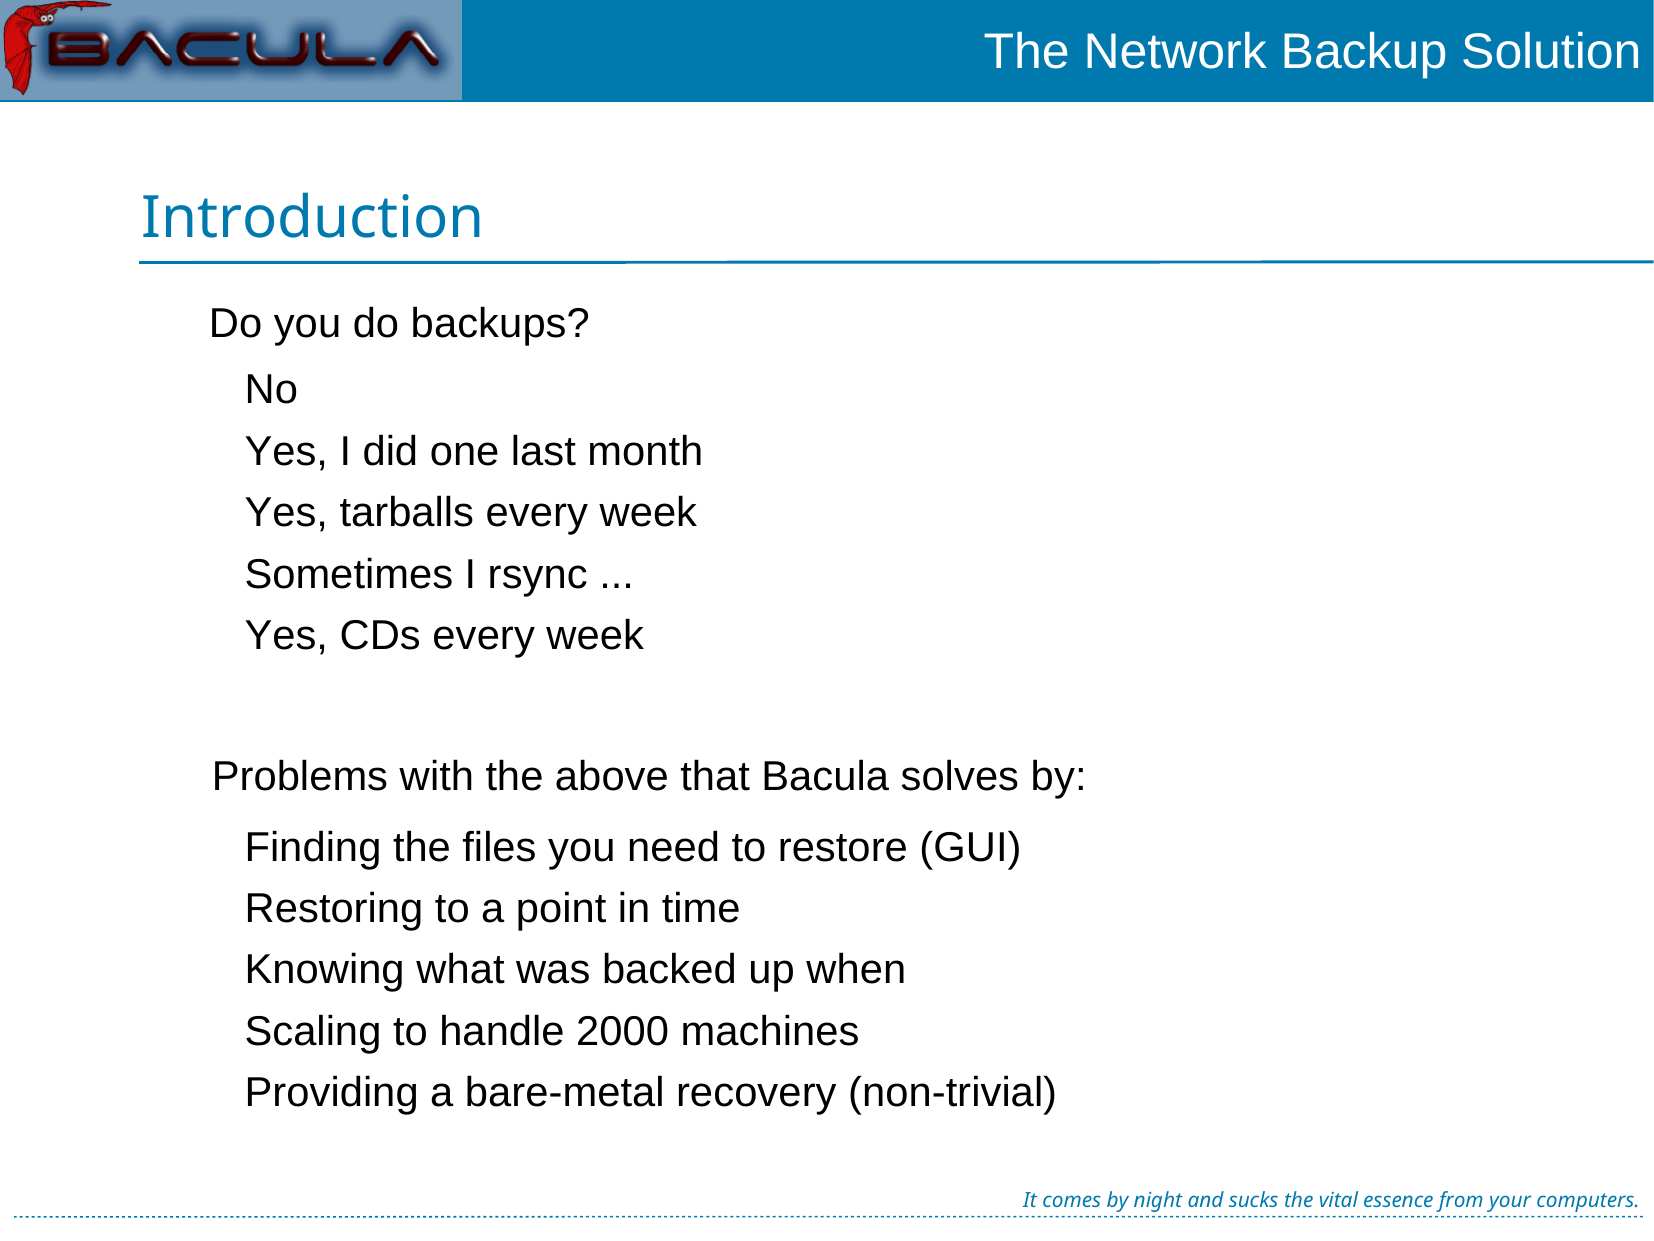

# Introduction
Do you do backups?
No
Yes, I did one last month
Yes, tarballs every week
Sometimes I rsync ...
Yes, CDs every week
Problems with the above that Bacula solves by:
Finding the files you need to restore (GUI)
Restoring to a point in time
Knowing what was backed up when
Scaling to handle 2000 machines
Providing a bare-metal recovery (non-trivial)